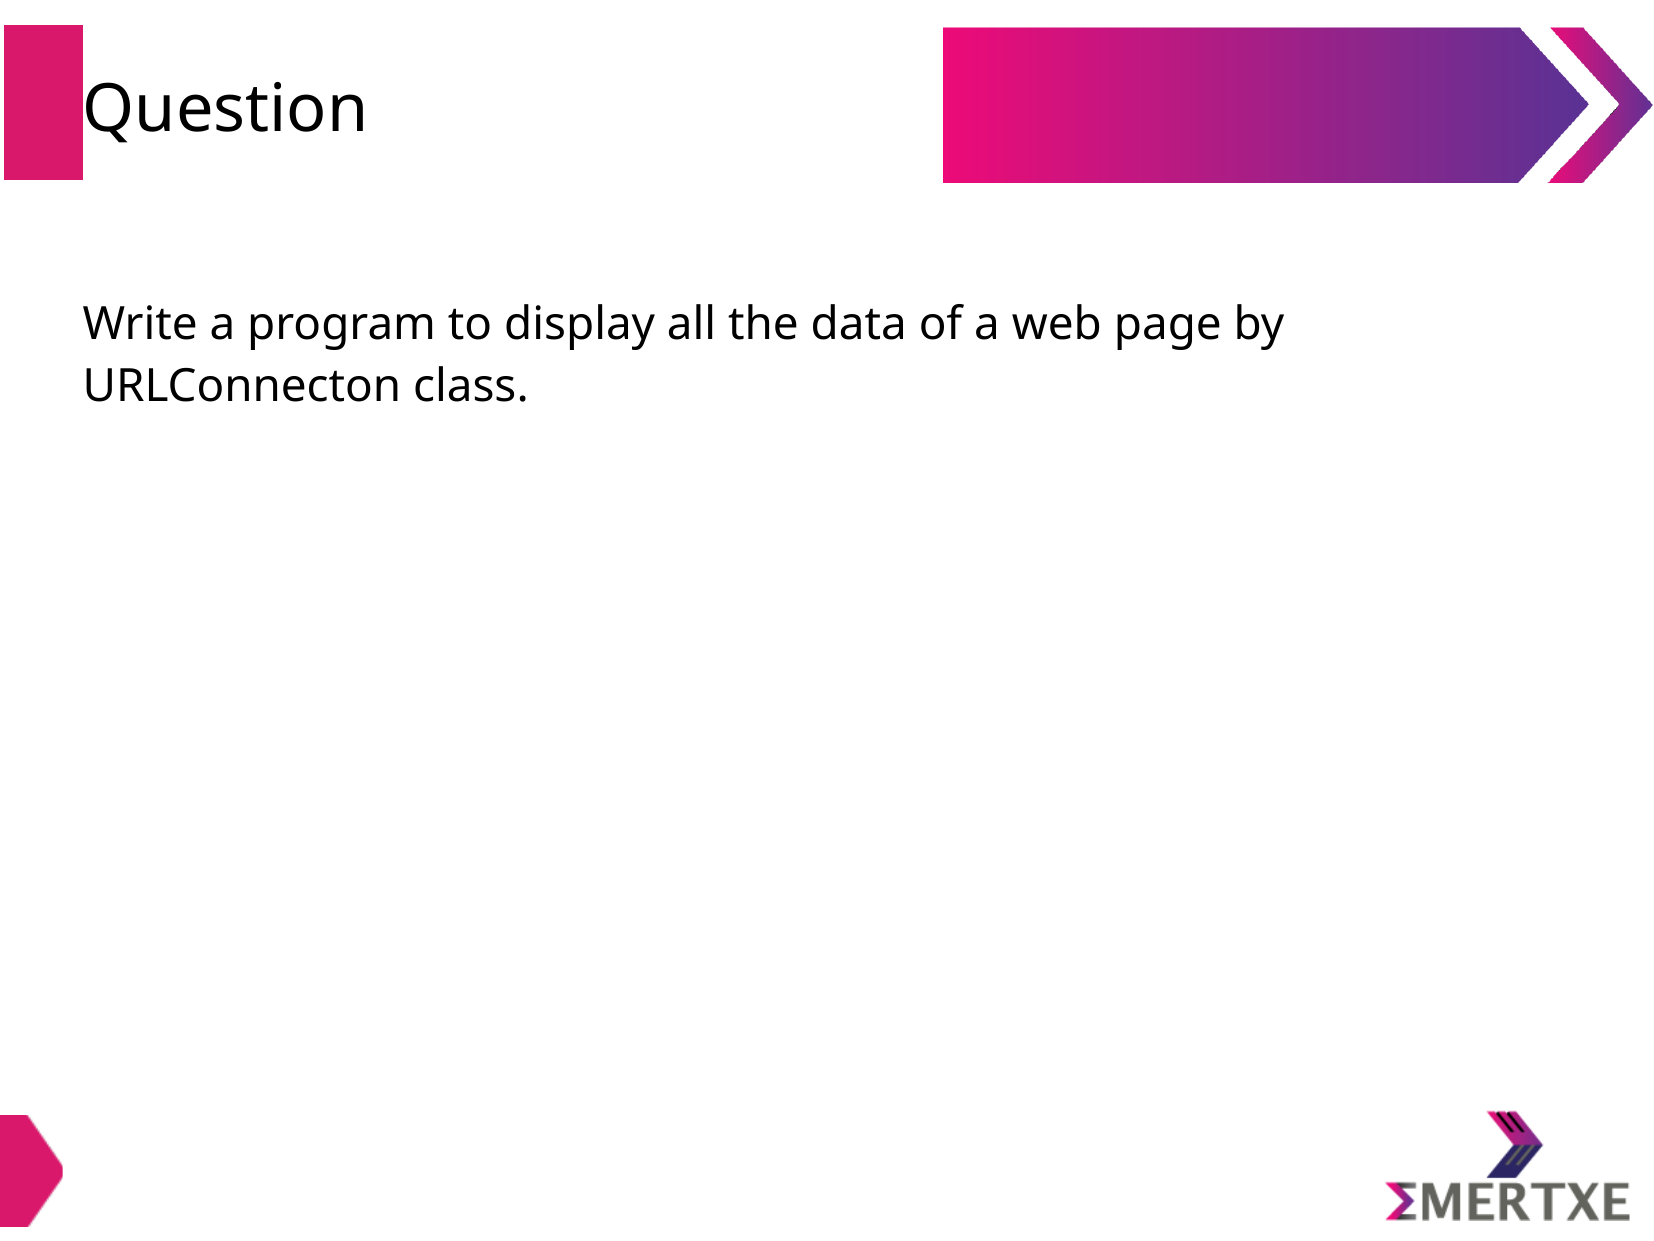

# Question
Write a program to display all the data of a web page by URLConnecton class.